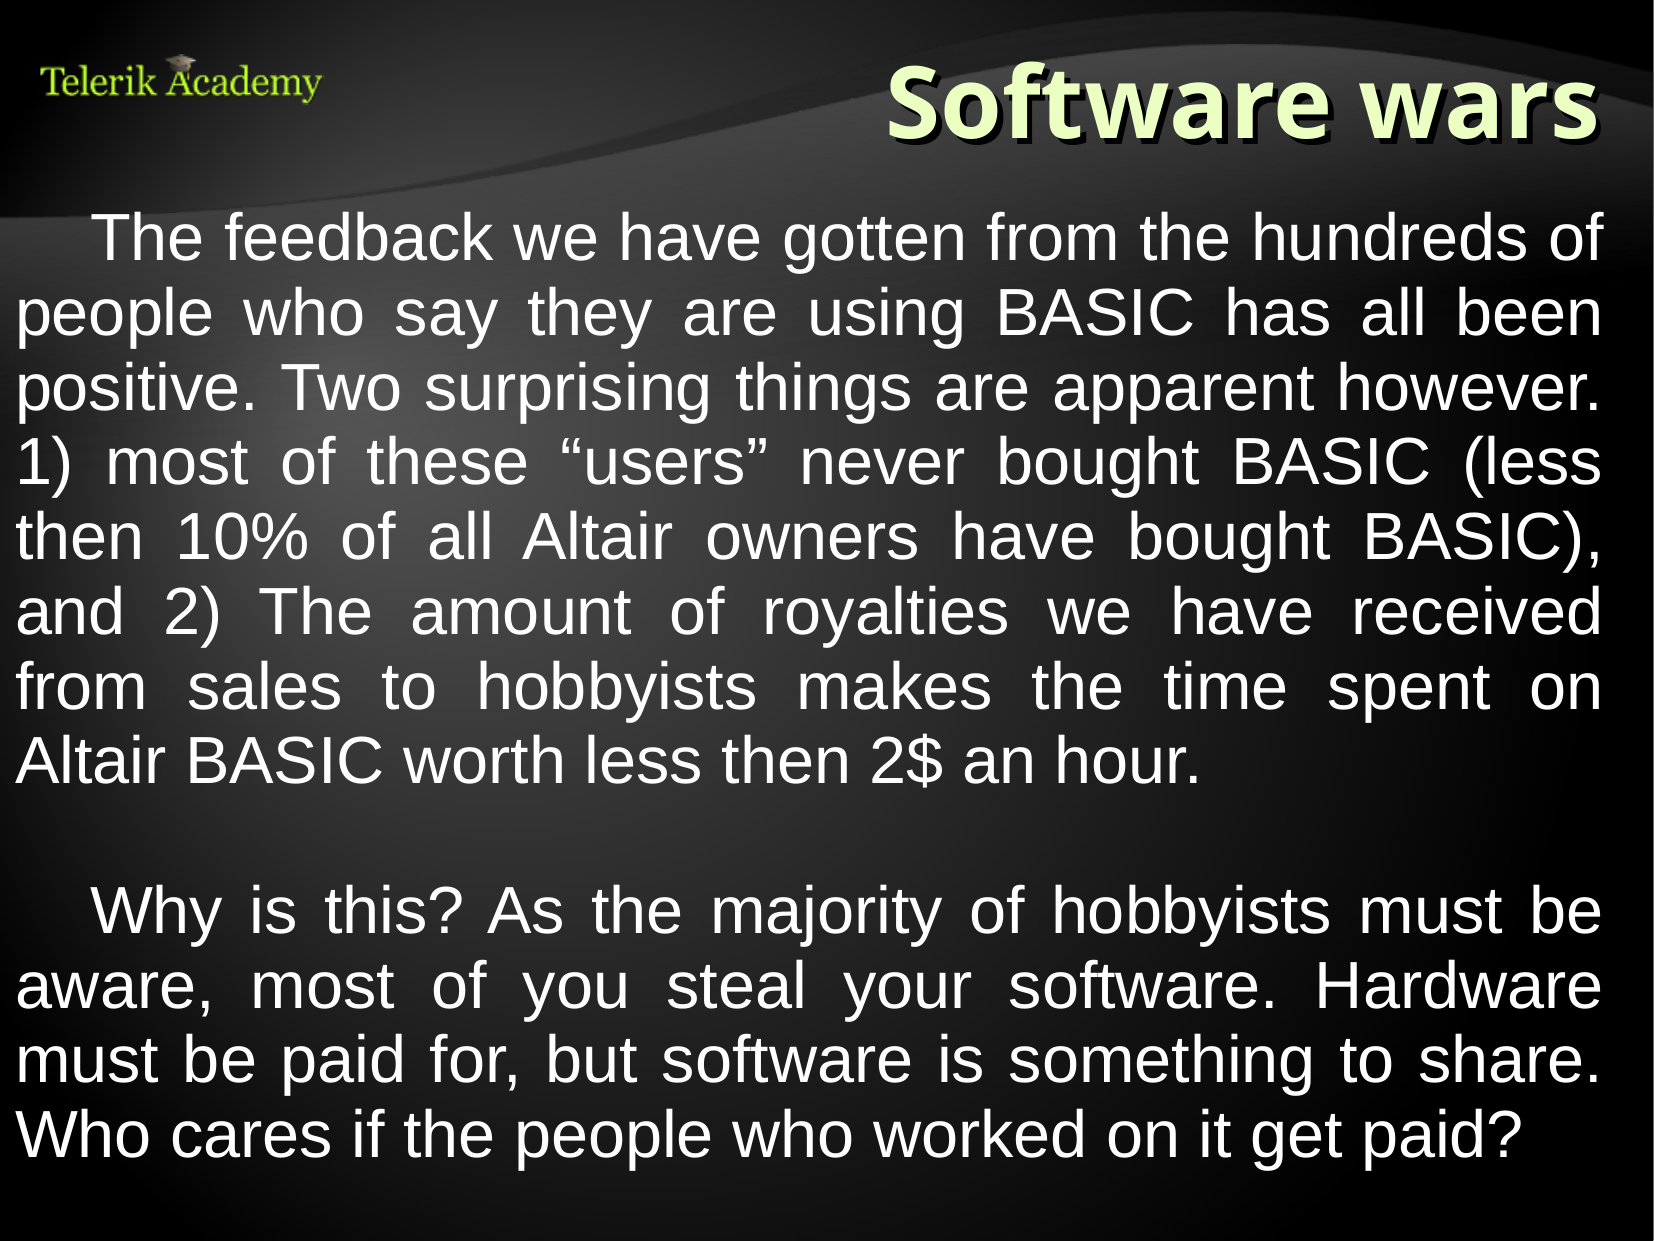

# Software wars
	The feedback we have gotten from the hundreds of people who say they are using BASIC has all been positive. Two surprising things are apparent however. 1) most of these “users” never bought BASIC (less then 10% of all Altair owners have bought BASIC), and 2) The amount of royalties we have received from sales to hobbyists makes the time spent on Altair BASIC worth less then 2$ an hour.
	Why is this? As the majority of hobbyists must be aware, most of you steal your software. Hardware must be paid for, but software is something to share. Who cares if the people who worked on it get paid?